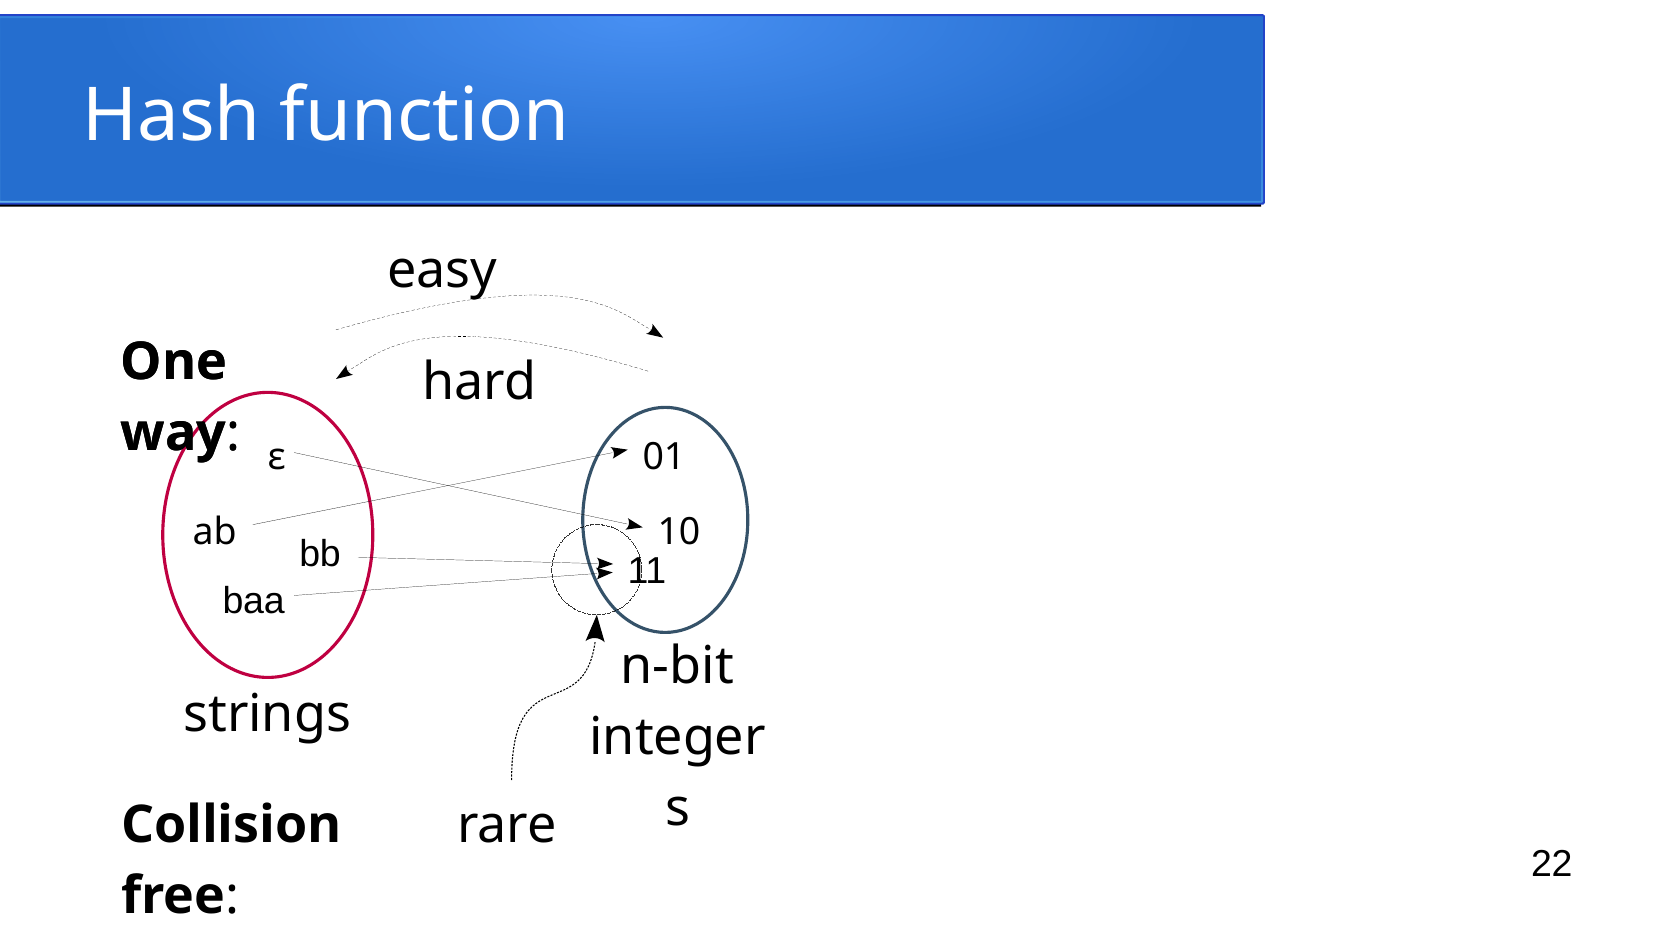

# Hash function
easy
One way:
One way:
hard
ε
01
ab
10
bb
11
baa
n-bit integers
strings
Collision free:
 rare